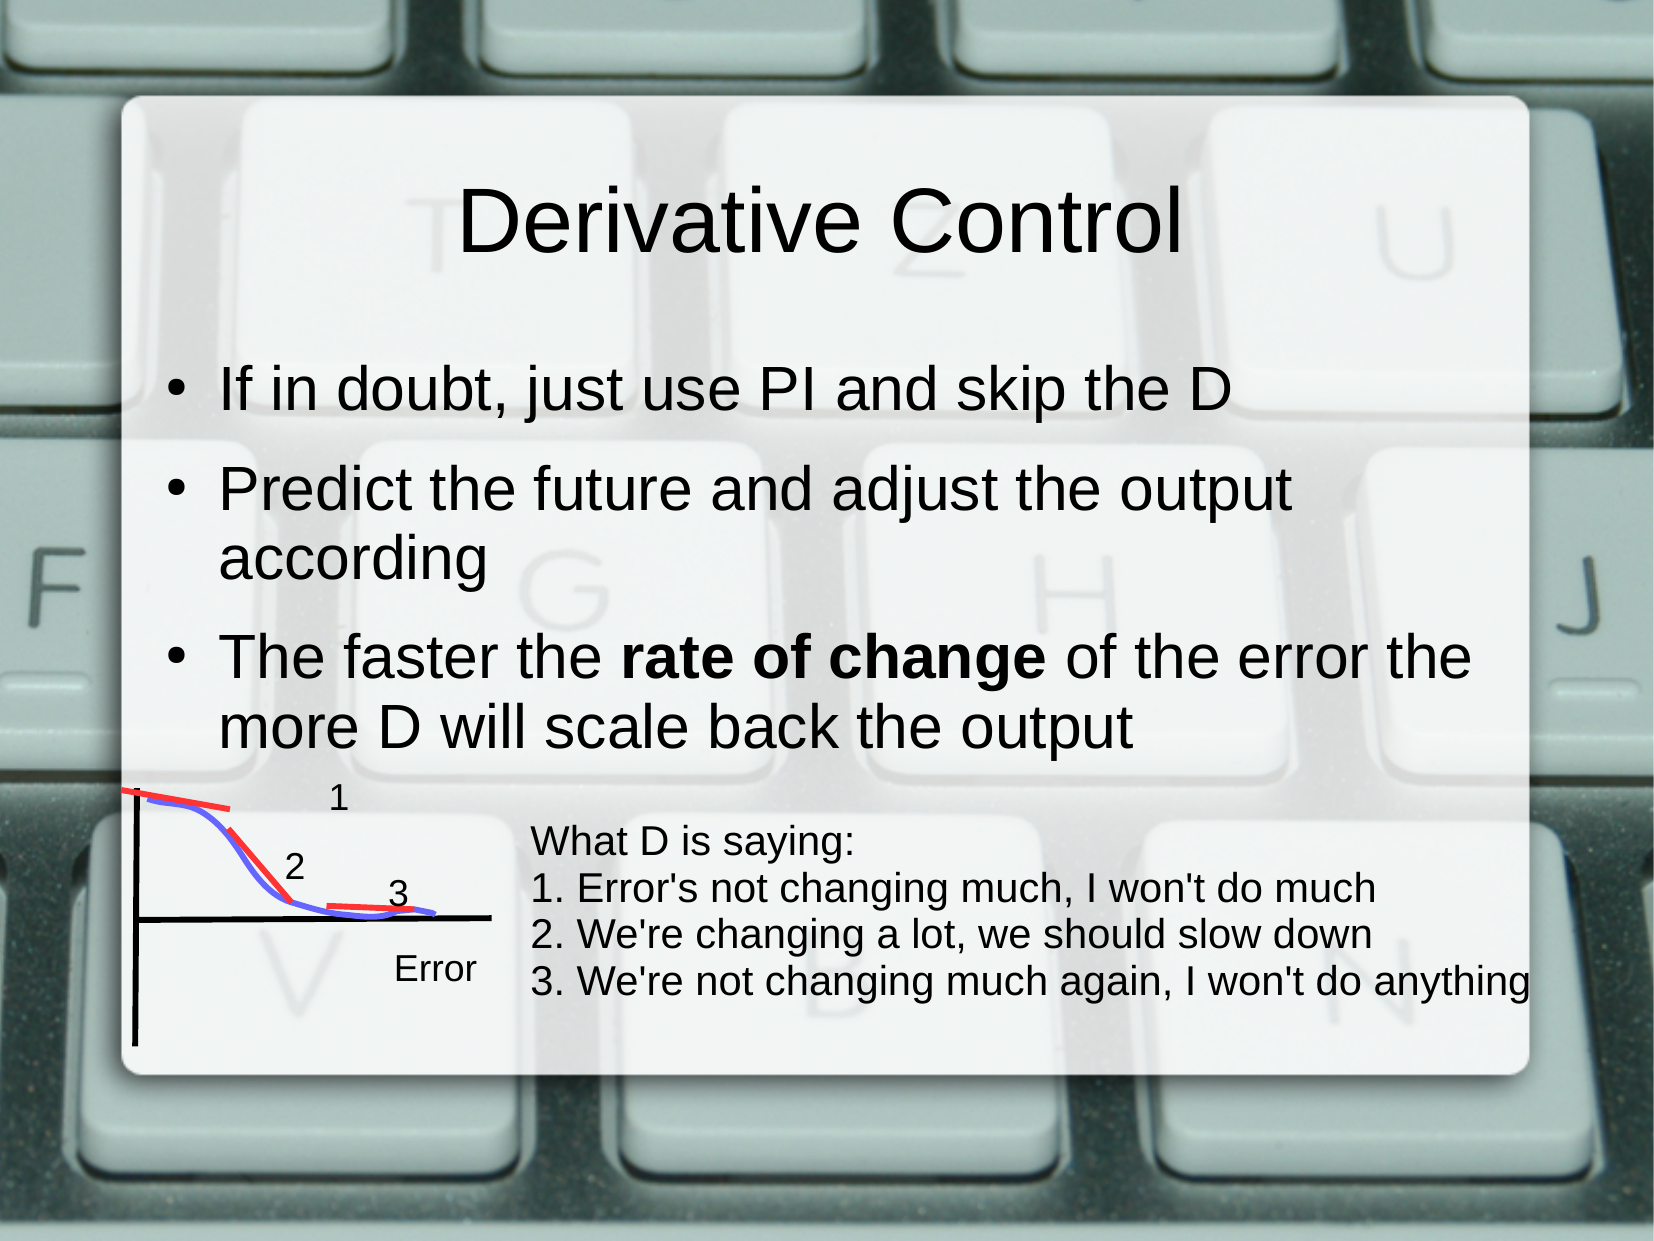

# Derivative Control
If in doubt, just use PI and skip the D
Predict the future and adjust the output according
The faster the rate of change of the error the more D will scale back the output
1
What D is saying:
1. Error's not changing much, I won't do much
2. We're changing a lot, we should slow down
3. We're not changing much again, I won't do anything
2
3
Error